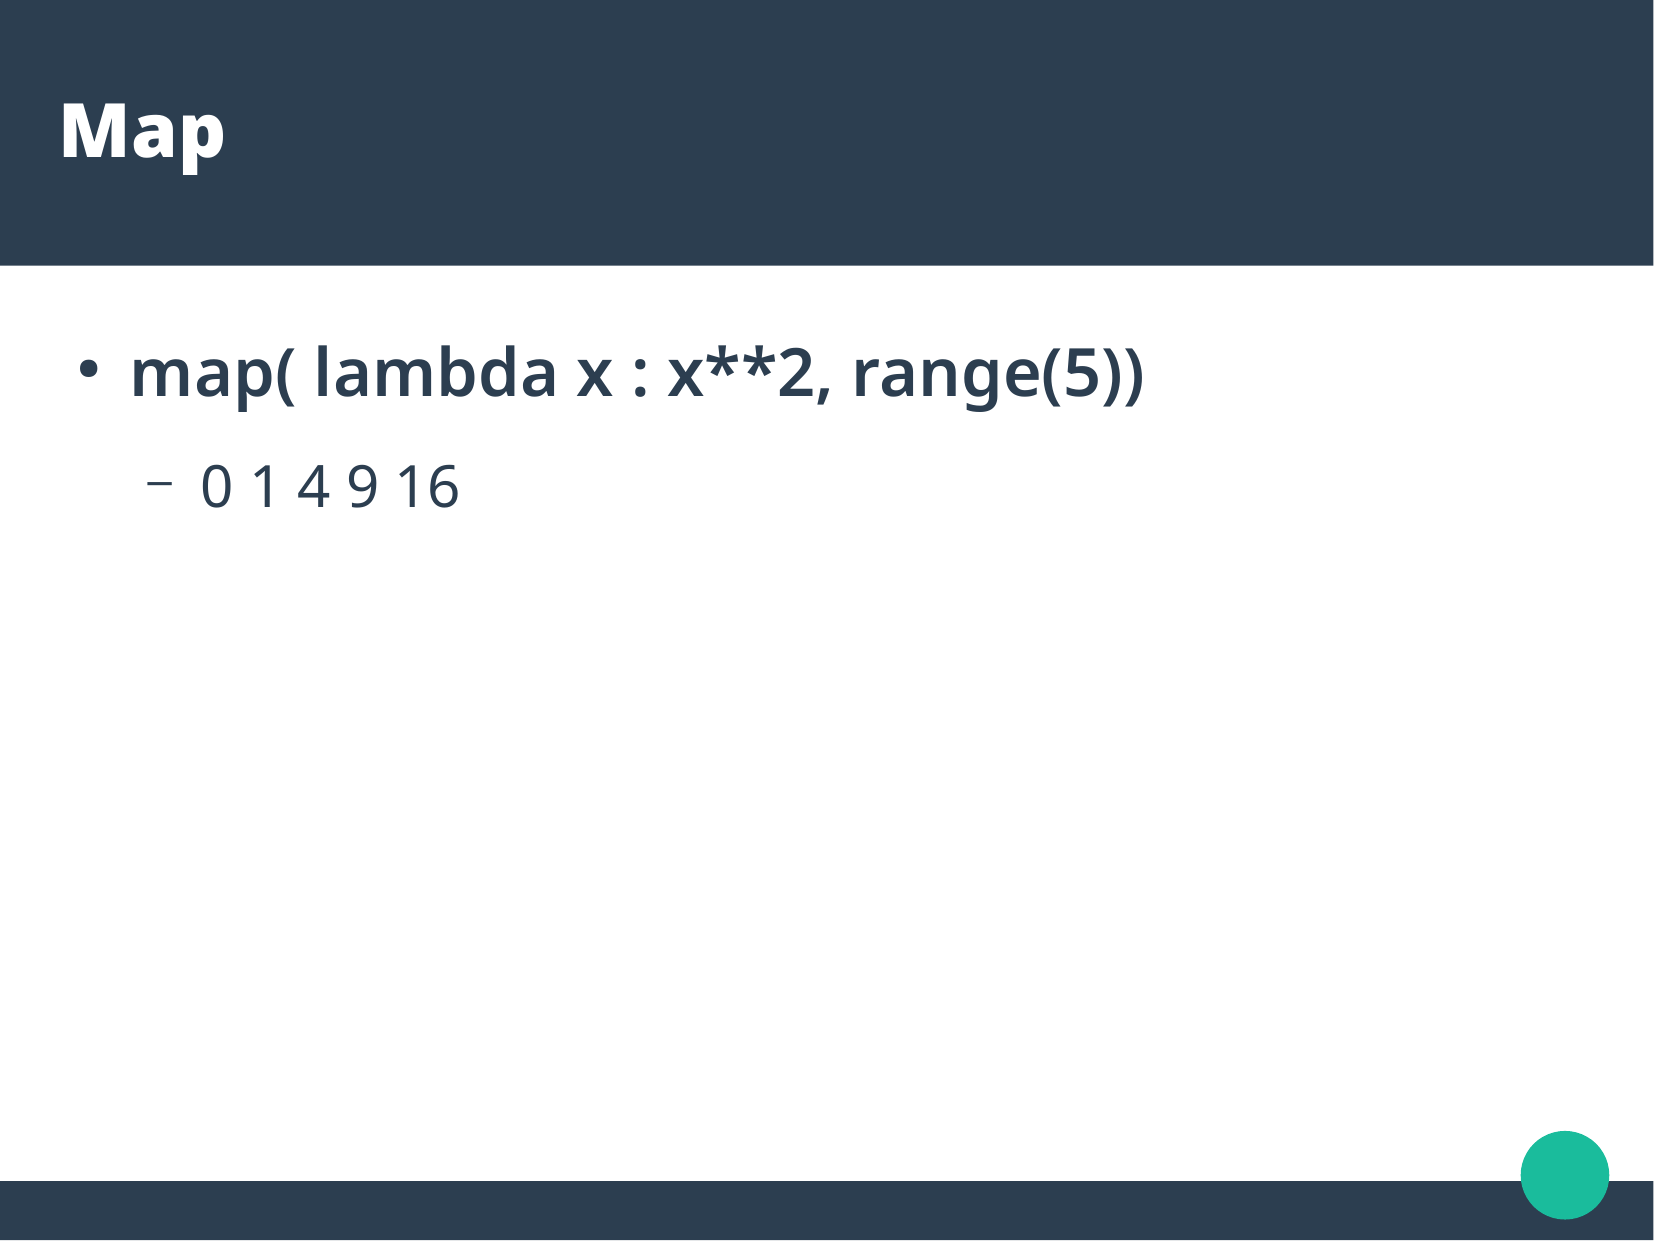

# Map
map( lambda x : x**2, range(5))
0 1 4 9 16